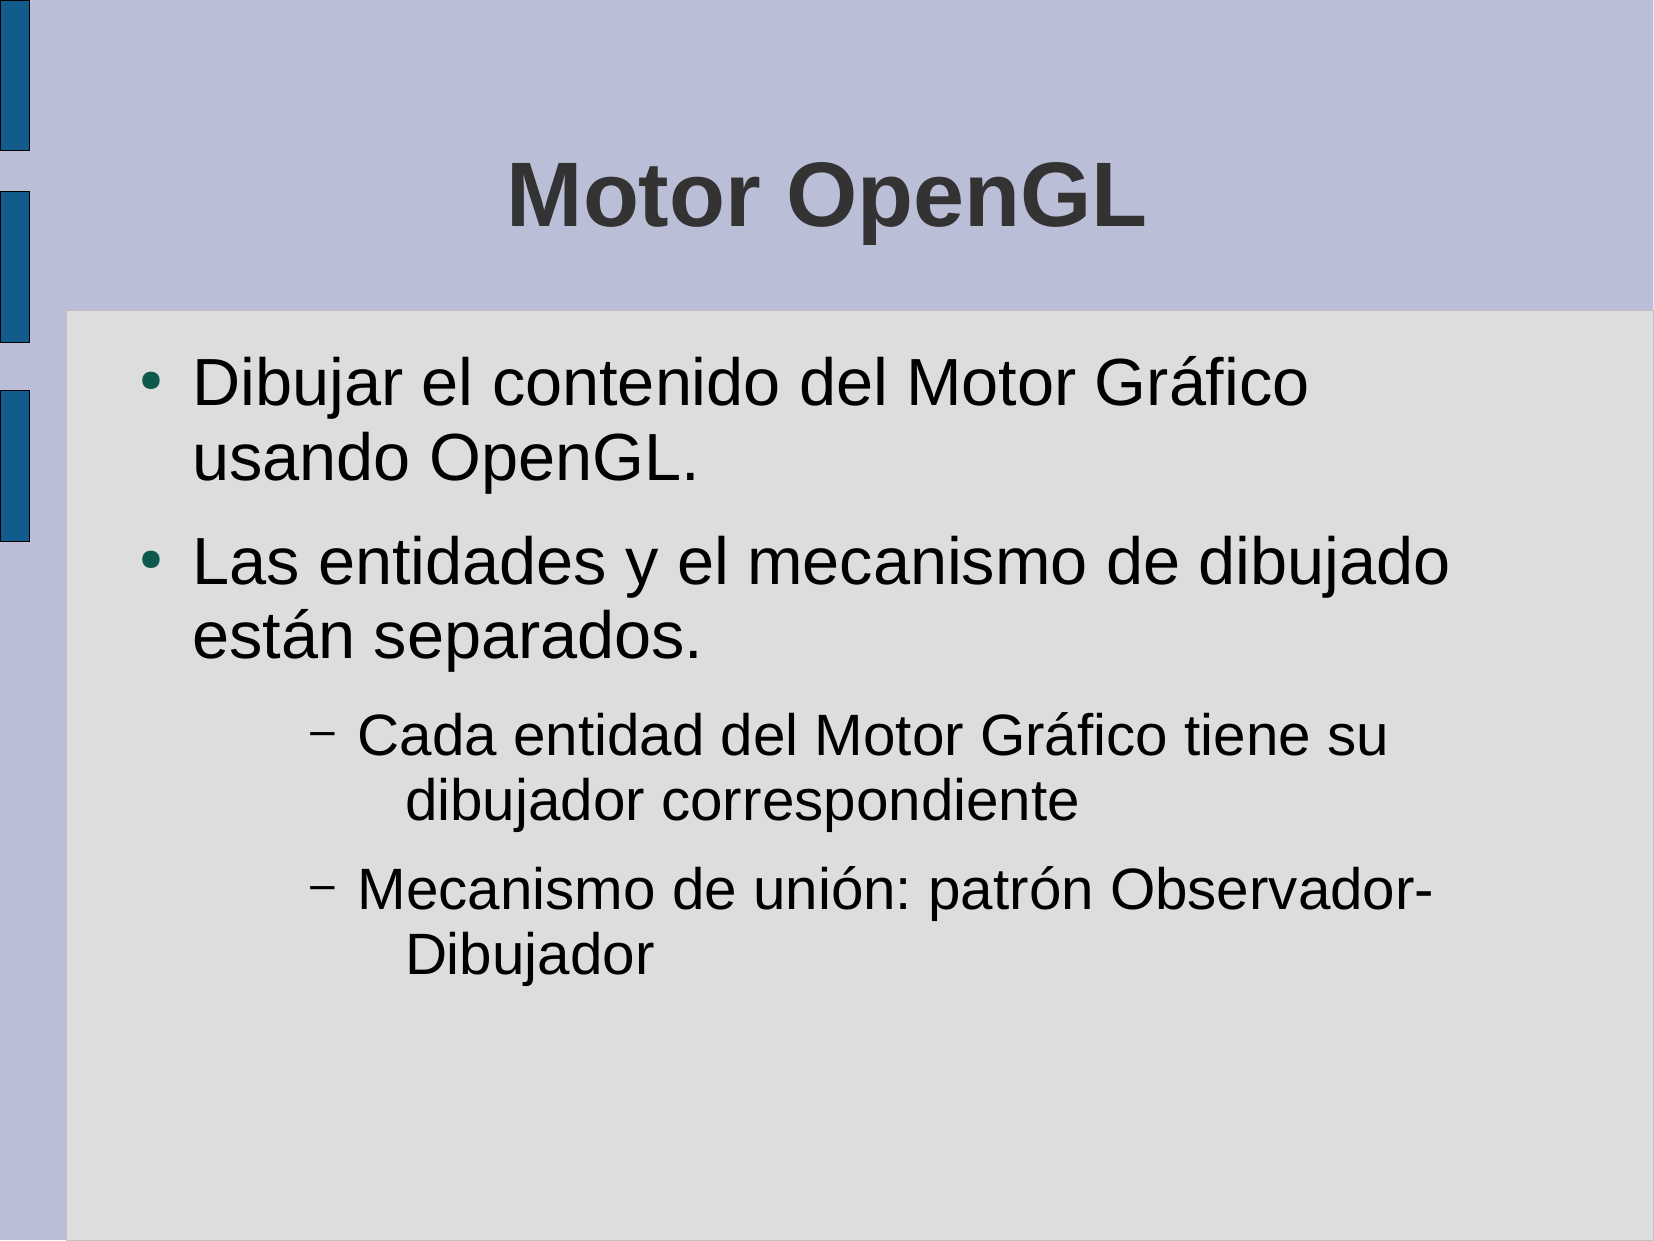

# Motor OpenGL
Dibujar el contenido del Motor Gráfico usando OpenGL.
Las entidades y el mecanismo de dibujado están separados.
Cada entidad del Motor Gráfico tiene su dibujador correspondiente
Mecanismo de unión: patrón Observador-Dibujador